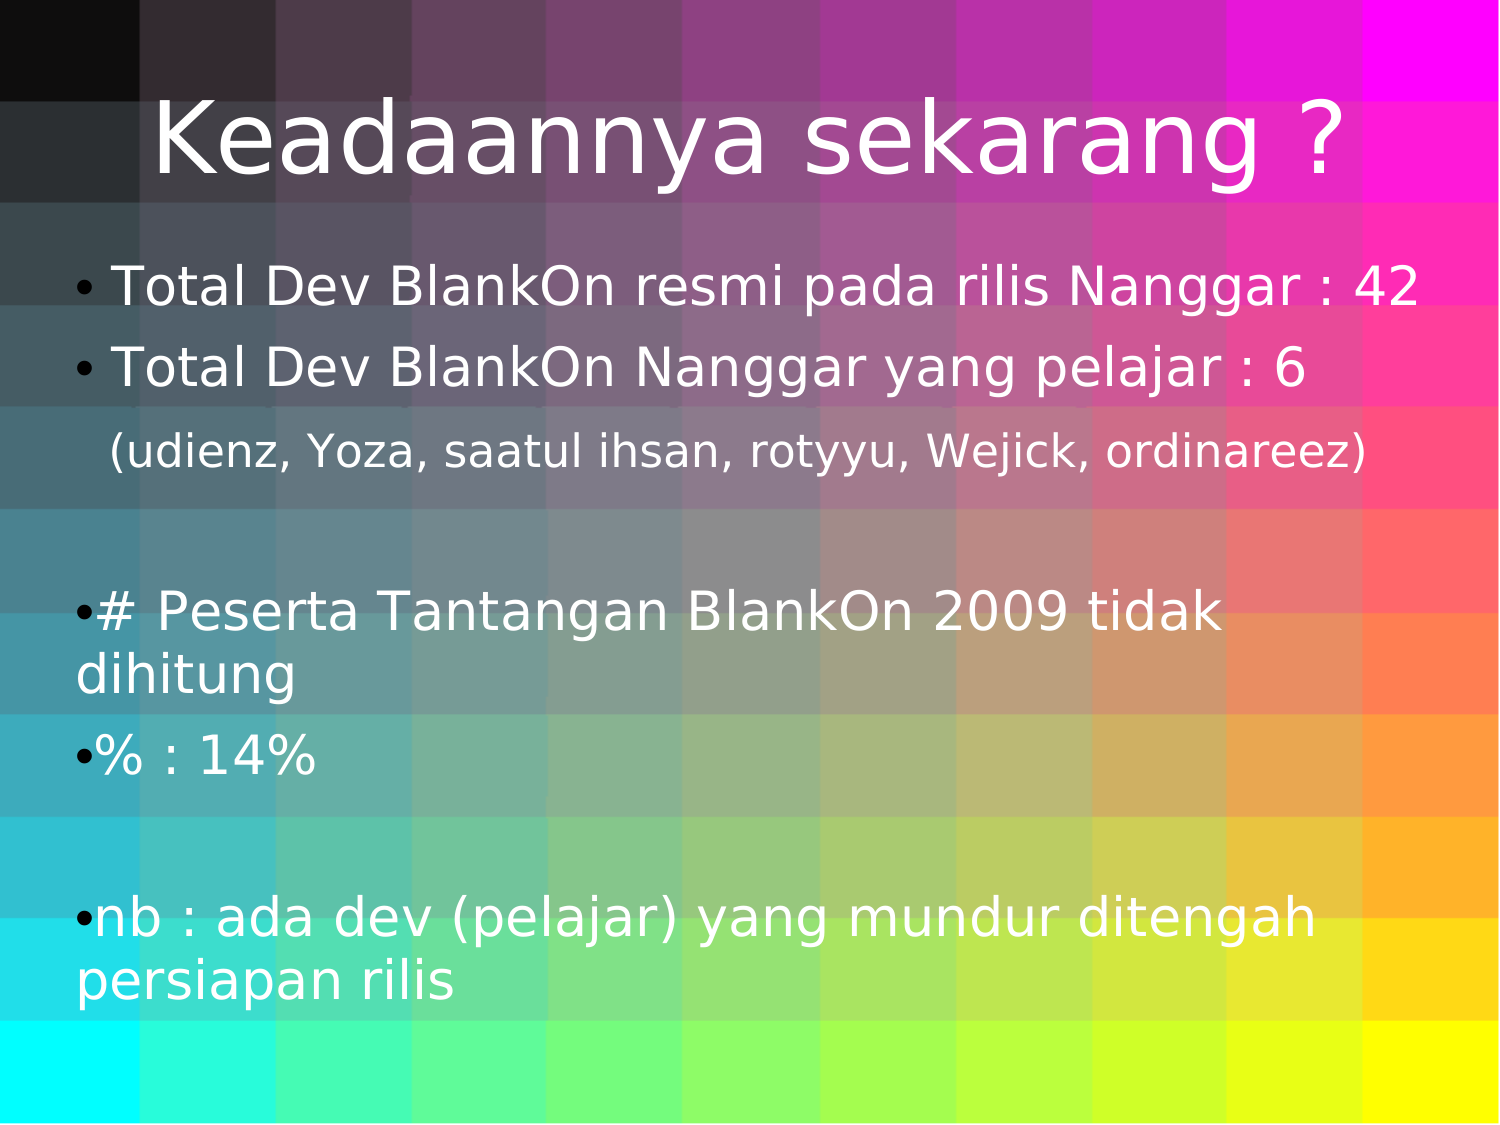

# Keadaannya sekarang ?
 Total Dev BlankOn resmi pada rilis Nanggar : 42
 Total Dev BlankOn Nanggar yang pelajar : 6
 (udienz, Yoza, saatul ihsan, rotyyu, Wejick, ordinareez)
# Peserta Tantangan BlankOn 2009 tidak dihitung
% : 14%
nb : ada dev (pelajar) yang mundur ditengah persiapan rilis